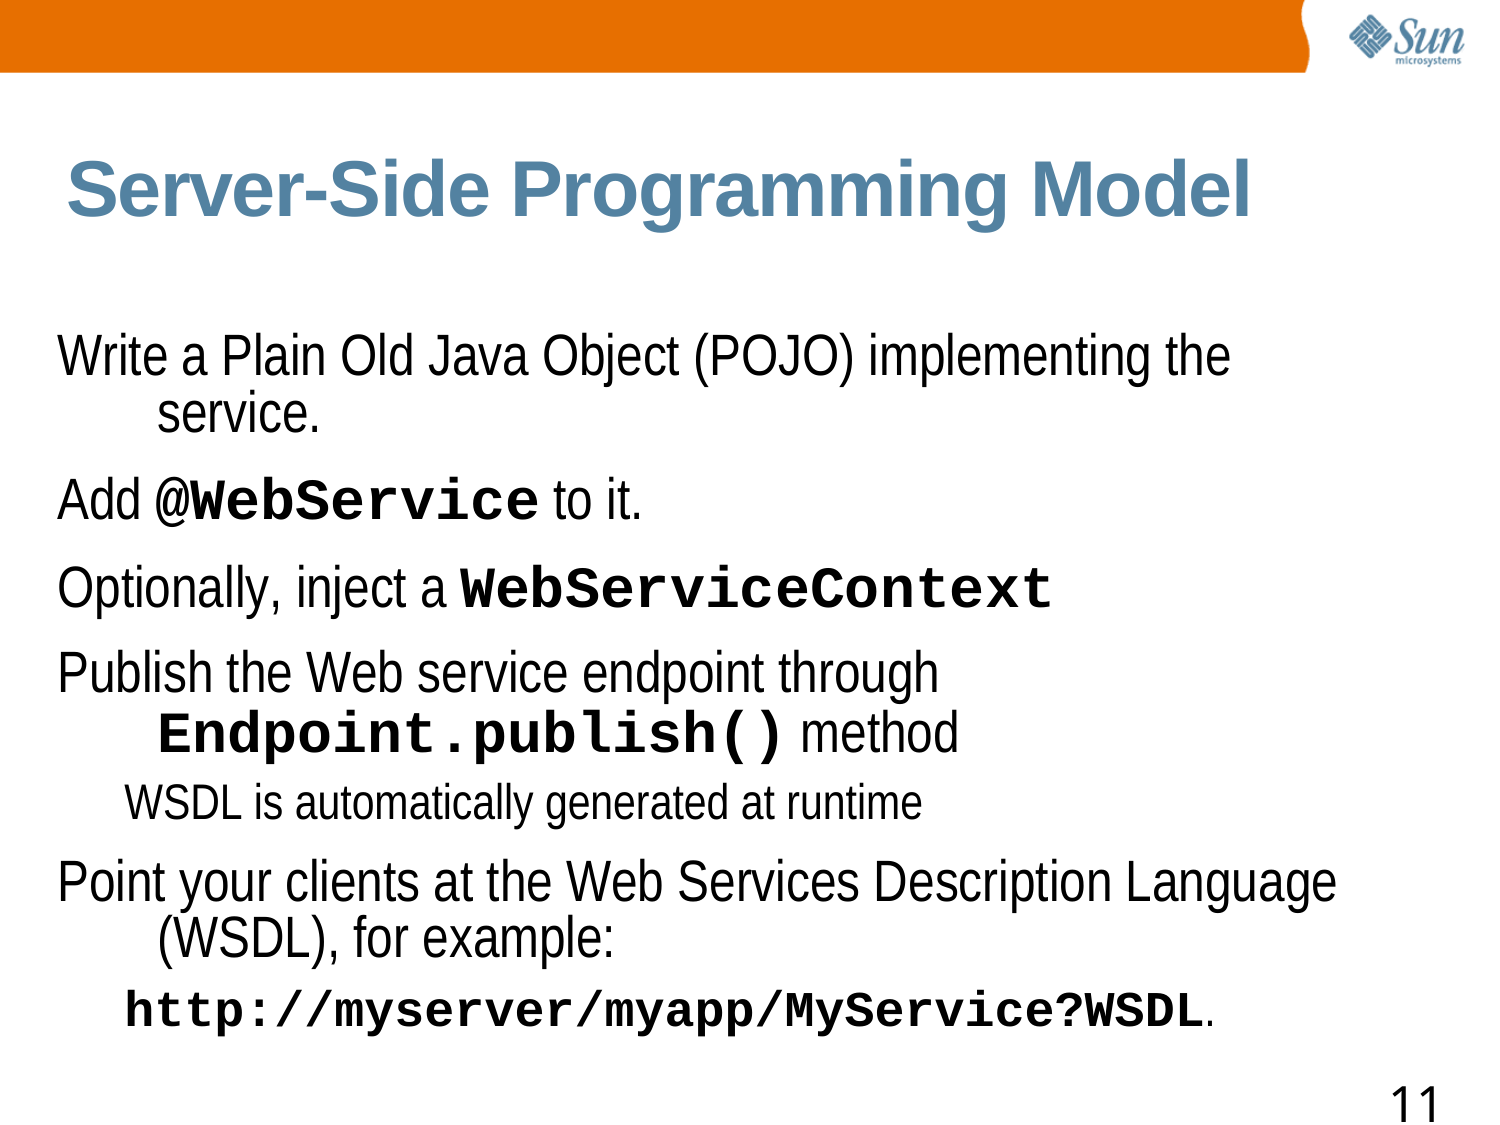

# Server-Side Programming Model
Write a Plain Old Java Object (POJO) implementing the service.
Add @WebService to it.
Optionally, inject a WebServiceContext
Publish the Web service endpoint through Endpoint.publish() method
WSDL is automatically generated at runtime
Point your clients at the Web Services Description Language (WSDL), for example:
http://myserver/myapp/MyService?WSDL.